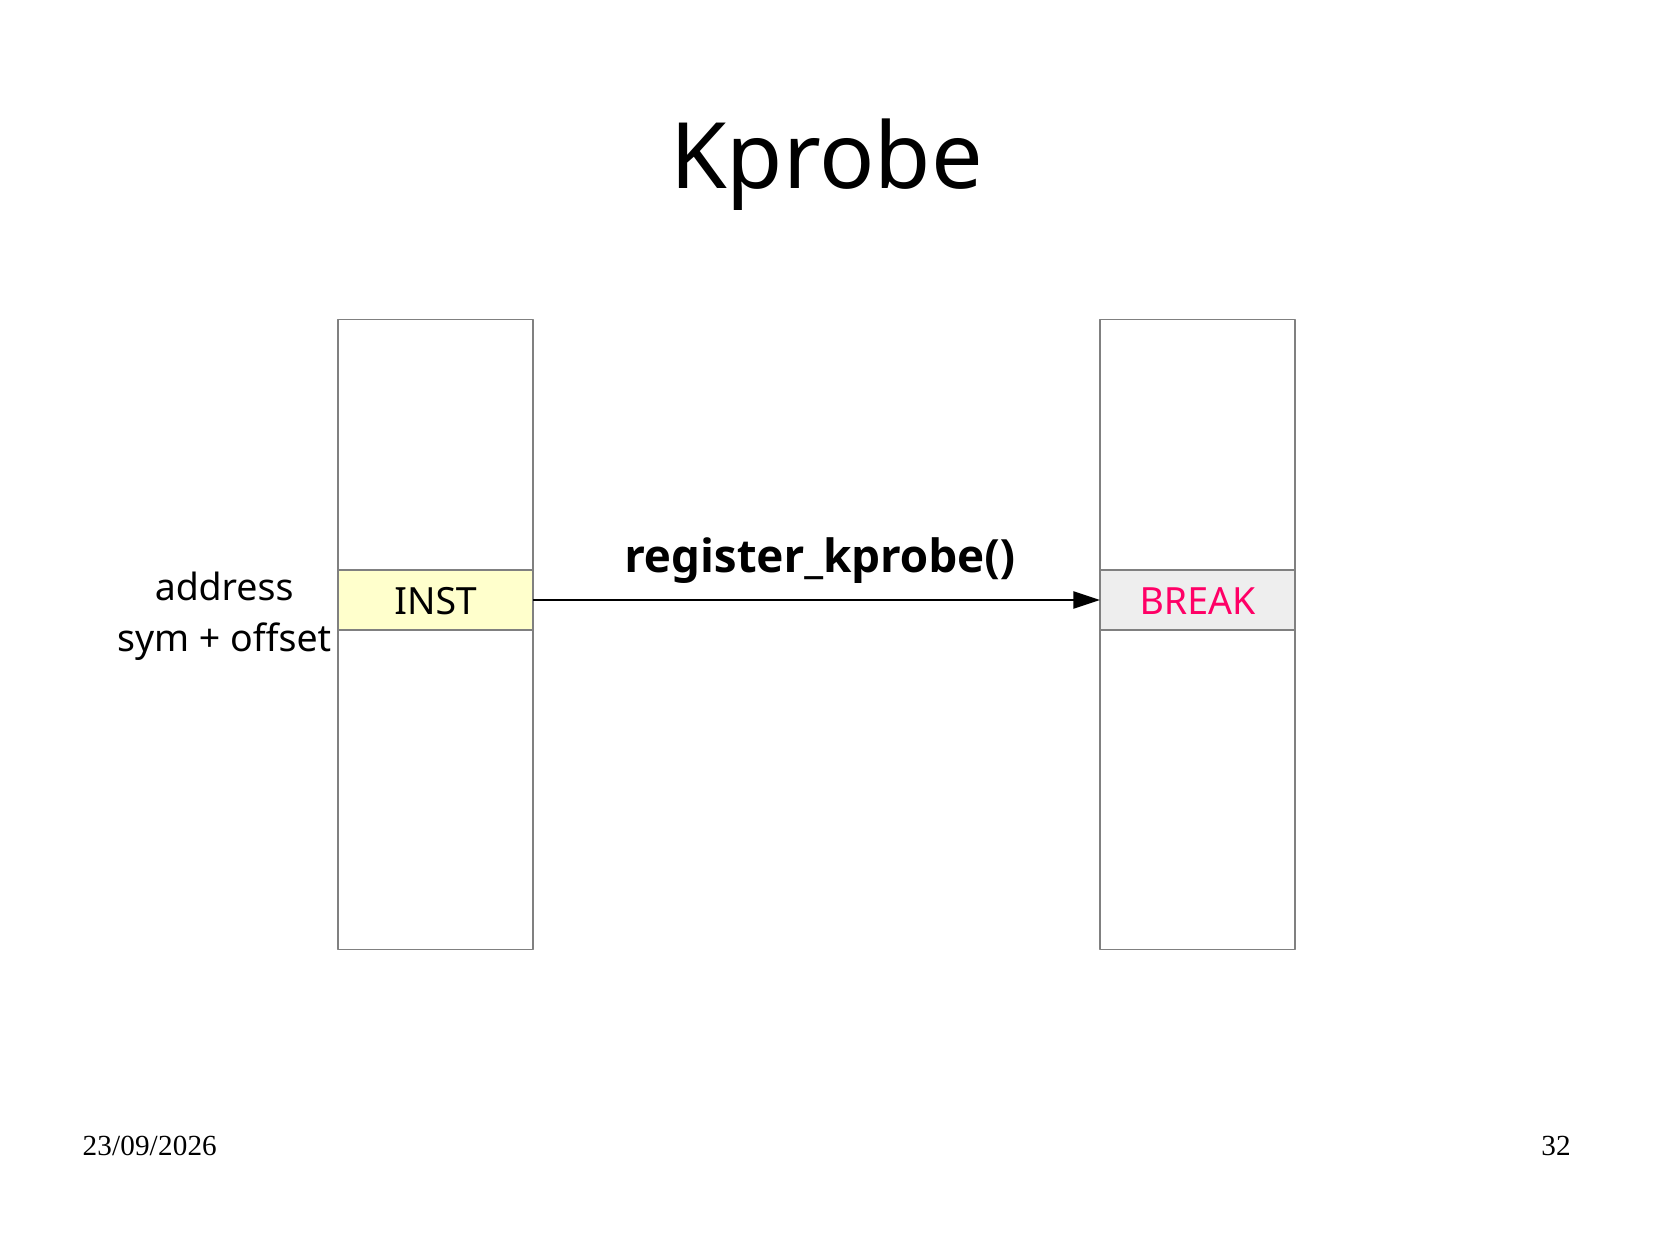

# Kprobe
register_kprobe()
address
sym + offset
INST
BREAK
32